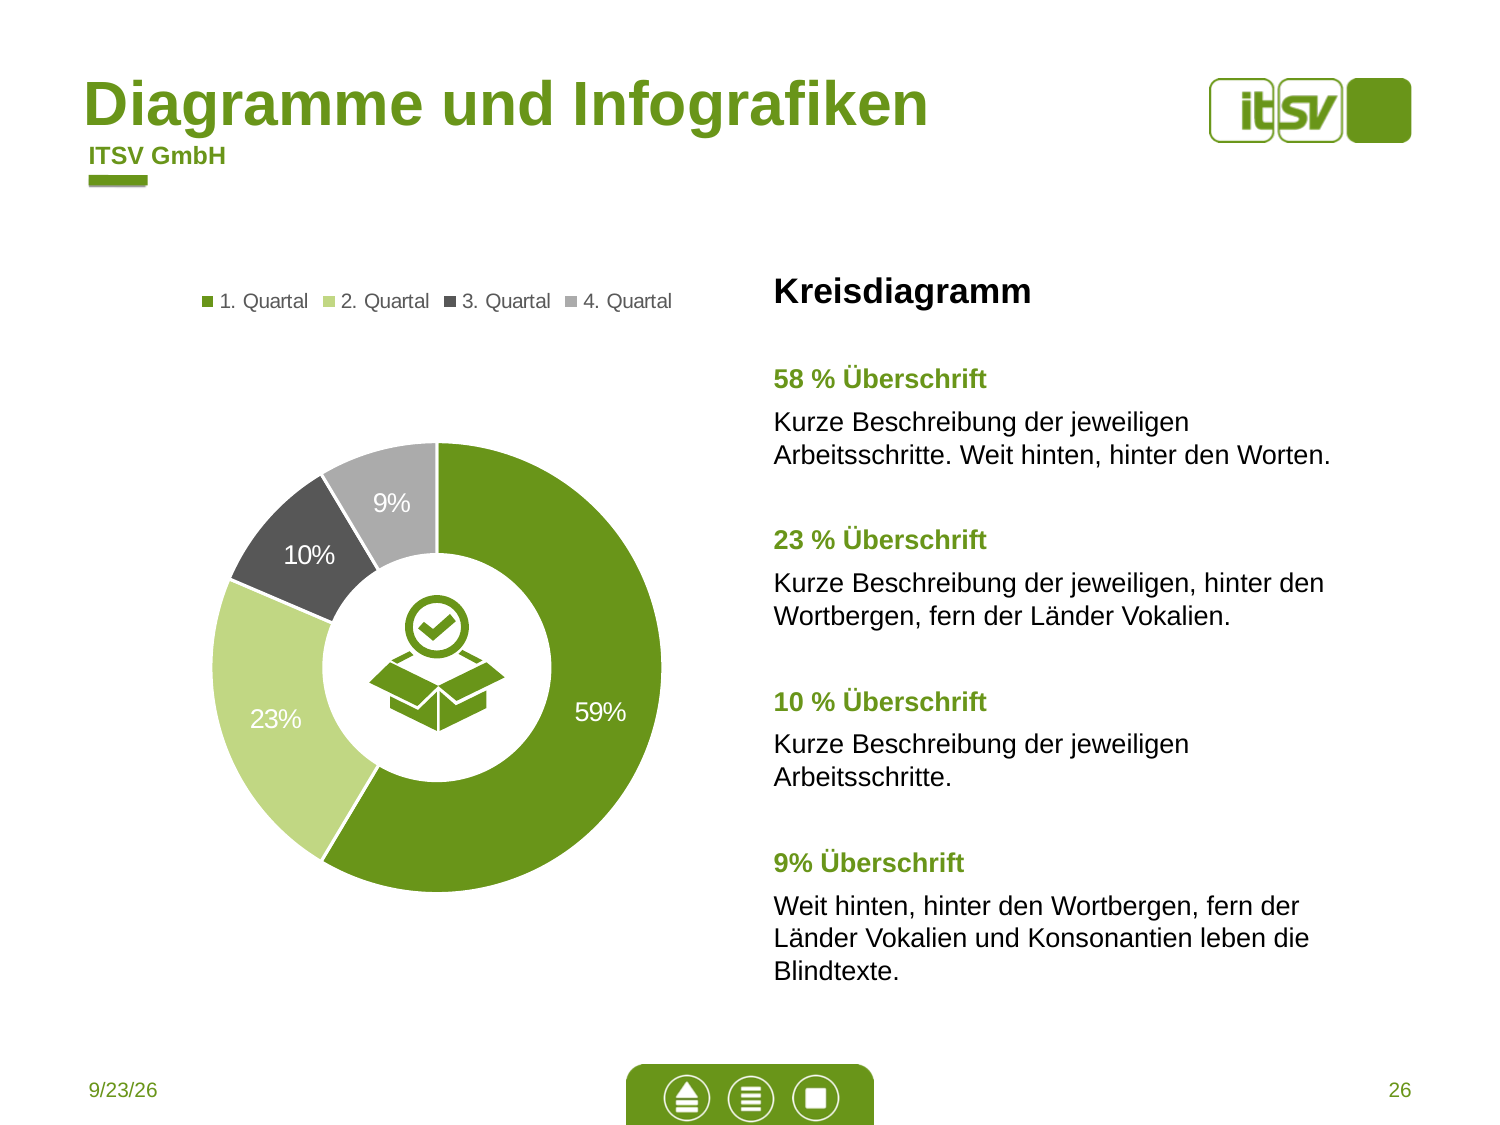

Diagramme und Infografiken
Kreisdiagramm
### Chart
| Category | Verkauf |
|---|---|
| 1. Quartal | 8.2 |
| 2. Quartal | 3.2 |
| 3. Quartal | 1.4 |
| 4. Quartal | 1.2 |# 58 % Überschrift
Kurze Beschreibung der jeweiligen Arbeitsschritte. Weit hinten, hinter den Worten.
23 % Überschrift
Kurze Beschreibung der jeweiligen, hinter den Wortbergen, fern der Länder Vokalien.
10 % Überschrift
Kurze Beschreibung der jeweiligen Arbeitsschritte.
9% Überschrift
Weit hinten, hinter den Wortbergen, fern der Länder Vokalien und Konsonantien leben die Blindtexte.